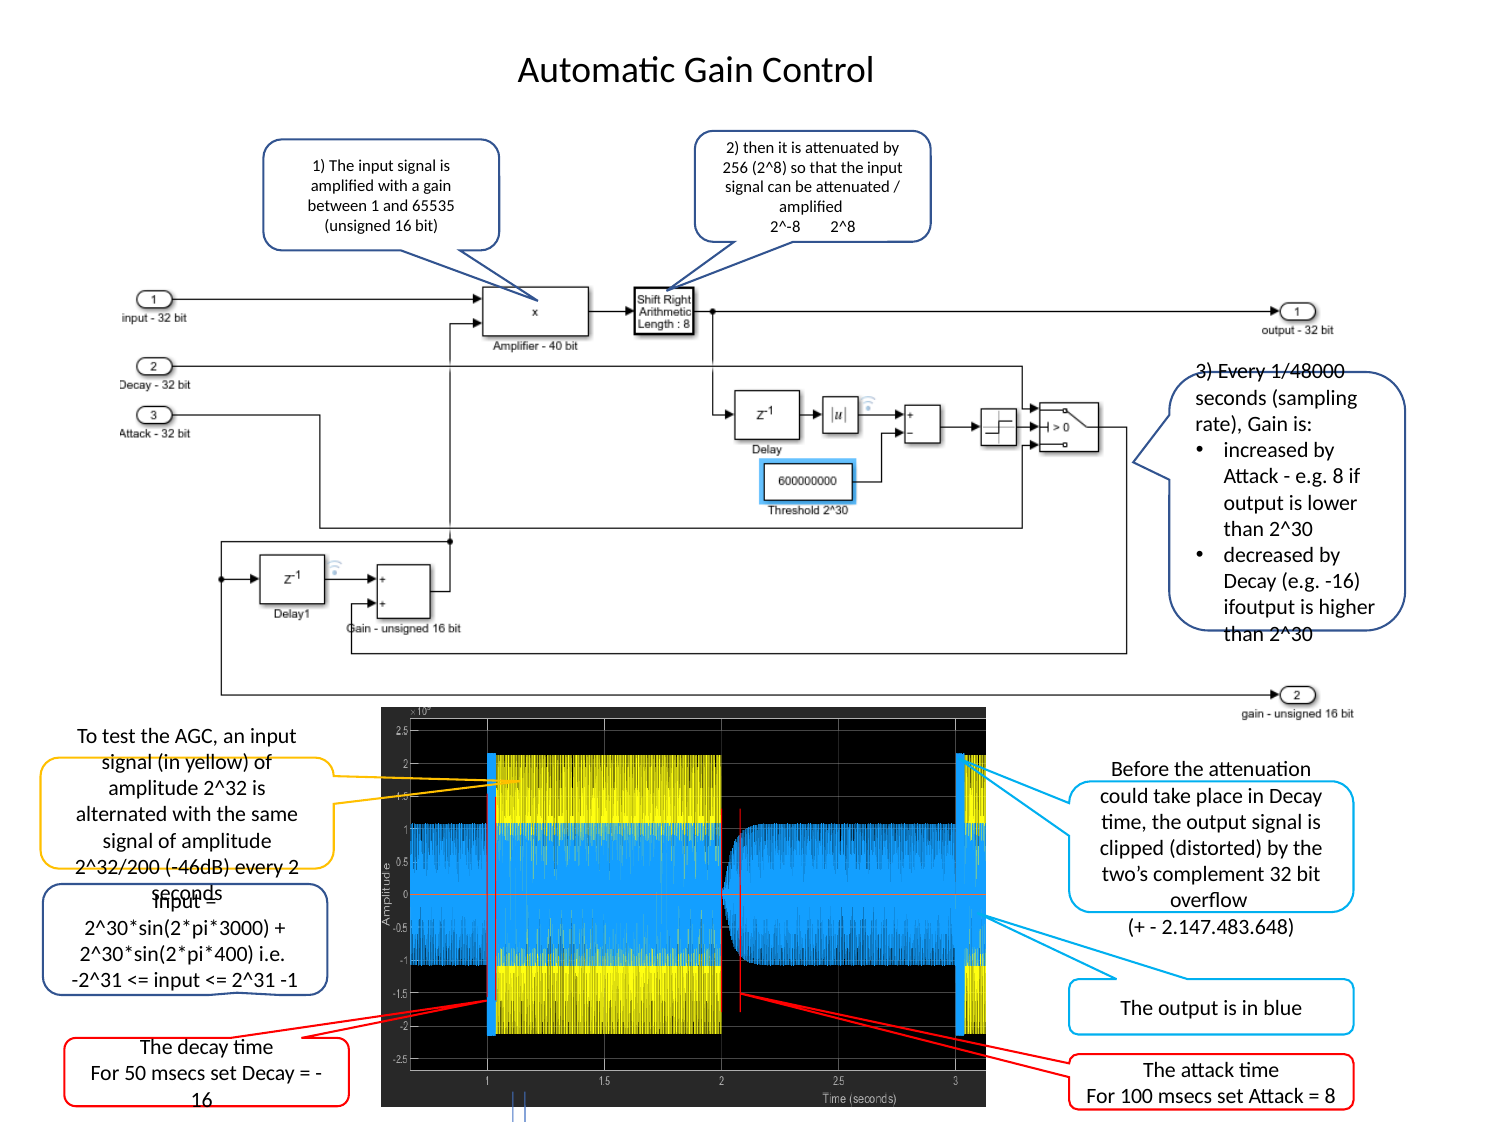

Automatic Gain Control
2) then it is attenuated by 256 (2^8) so that the input signal can be attenuated / amplified
2^-8 2^8
1) The input signal is amplified with a gain between 1 and 65535 (unsigned 16 bit)
3) Every 1/48000 seconds (sampling rate), Gain is:
increased by Attack - e.g. 8 if output is lower than 2^30
decreased by Decay (e.g. -16) ifoutput is higher than 2^30
To test the AGC, an input signal (in yellow) of amplitude 2^32 is alternated with the same signal of amplitude 2^32/200 (-46dB) every 2 seconds
Before the attenuation could take place in Decay time, the output signal is clipped (distorted) by the two’s complement 32 bit overflow
(+ - 2.147.483.648)
Input = 2^30*sin(2*pi*3000) + 2^30*sin(2*pi*400) i.e.
-2^31 <= input <= 2^31 -1
The output is in blue
The decay time
For 50 msecs set Decay = -16
The attack time
For 100 msecs set Attack = 8